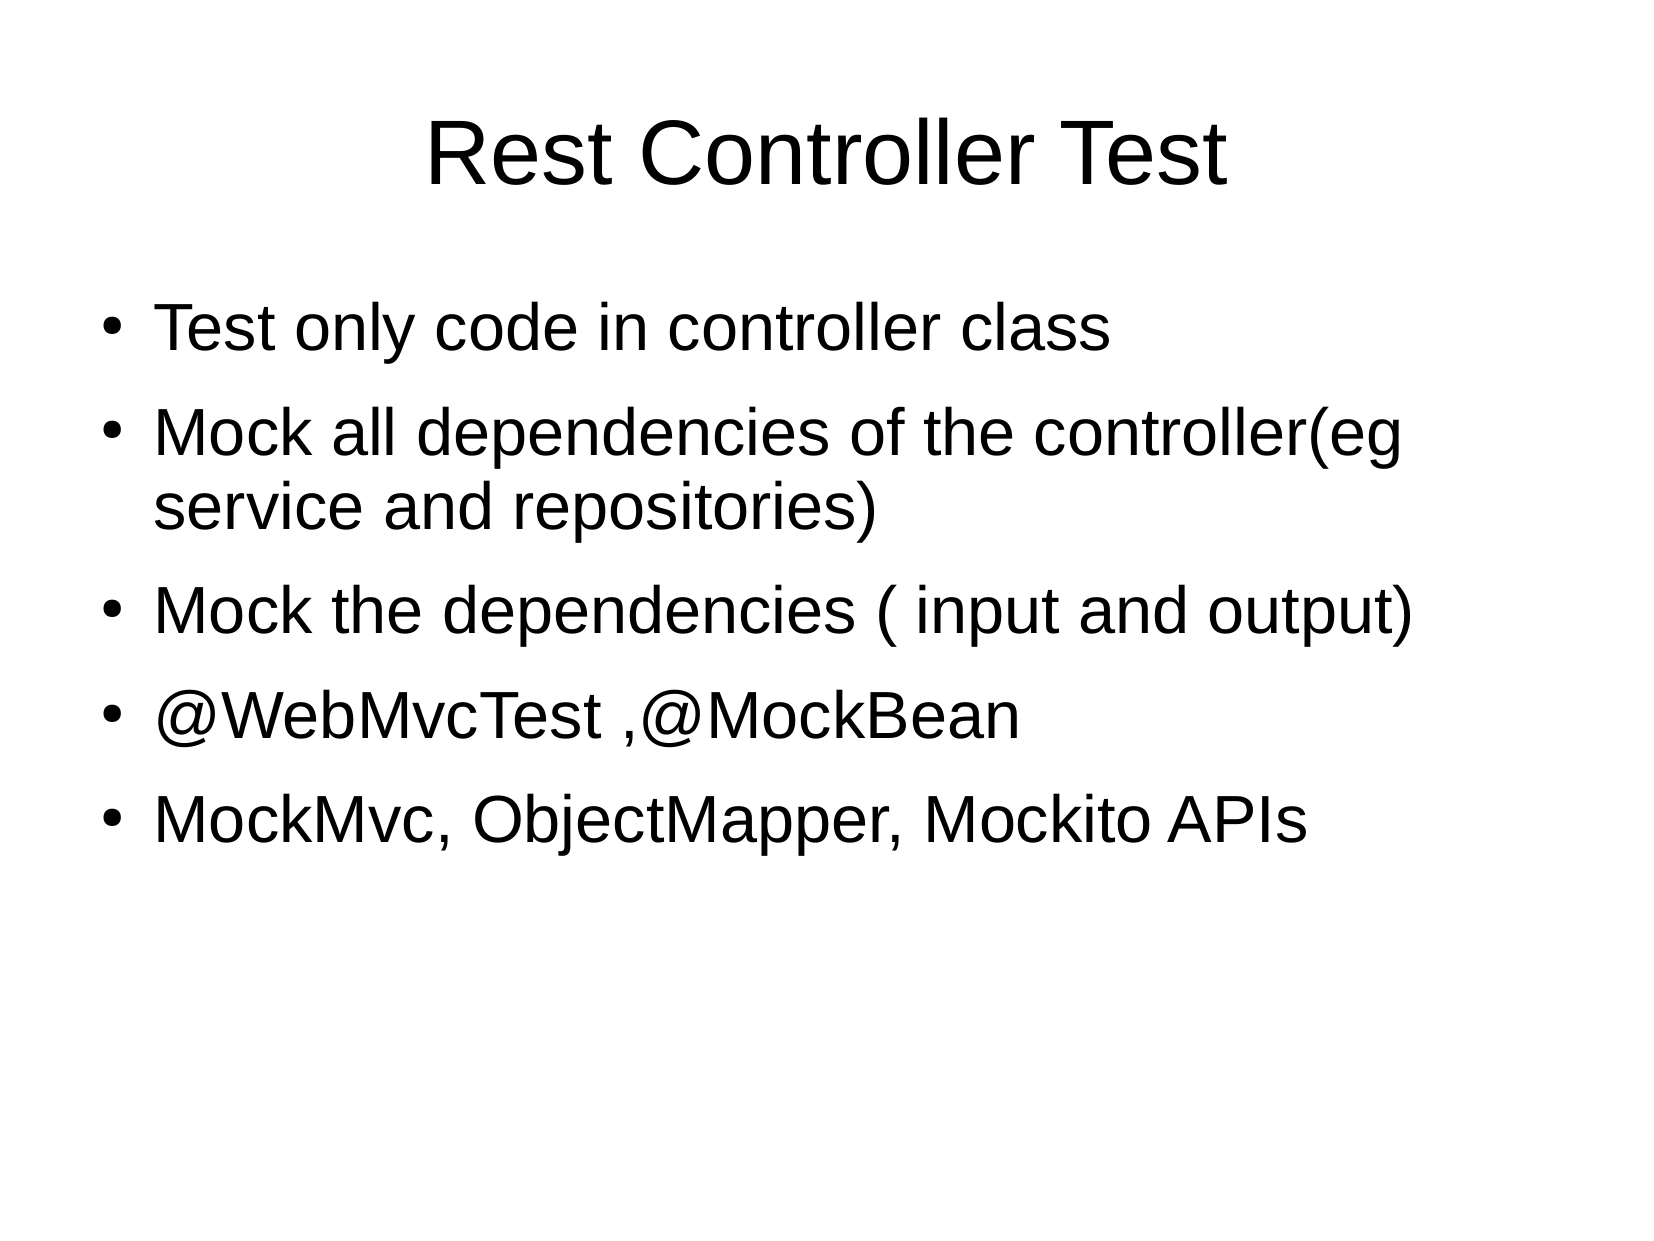

# Rest Controller Test
Test only code in controller class
Mock all dependencies of the controller(eg service and repositories)
Mock the dependencies ( input and output)
@WebMvcTest ,@MockBean
MockMvc, ObjectMapper, Mockito APIs